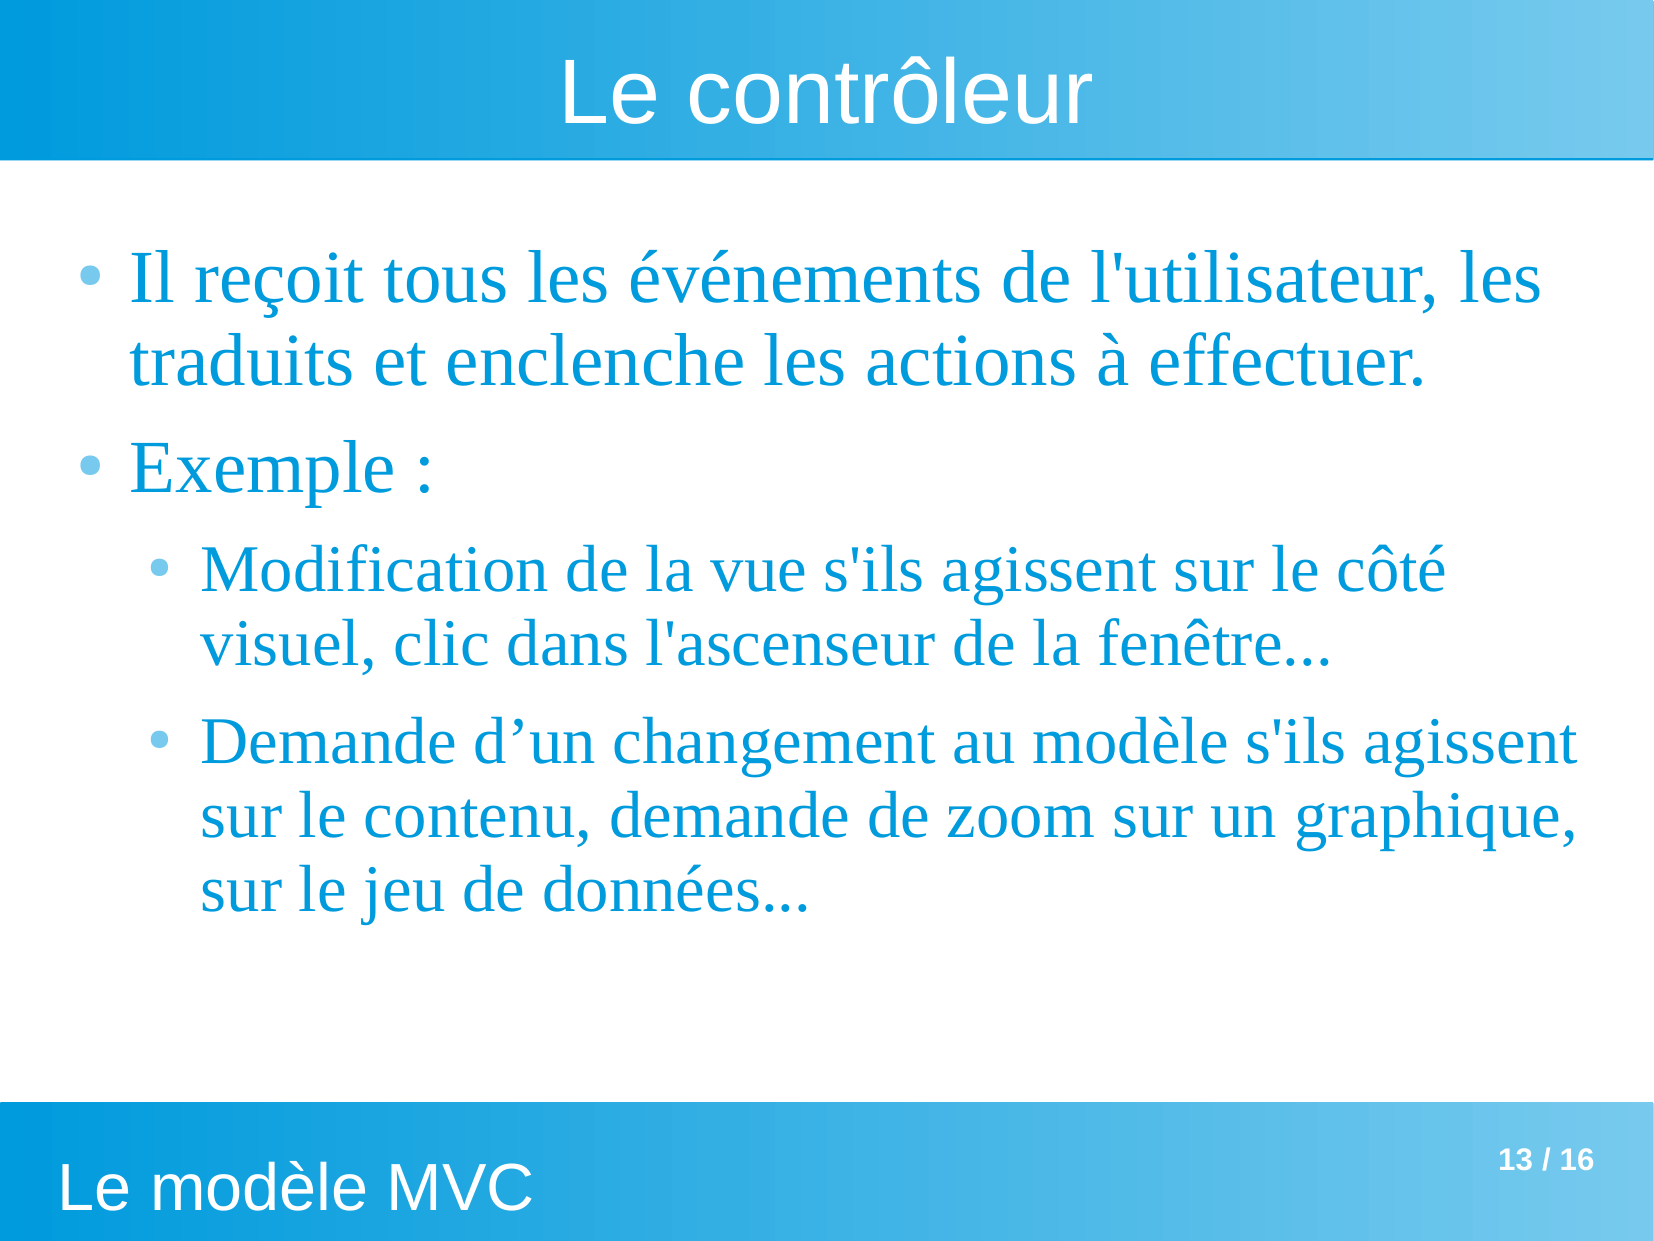

# Le contrôleur
Il reçoit tous les événements de l'utilisateur, les traduits et enclenche les actions à effectuer.
Exemple :
Modification de la vue s'ils agissent sur le côté visuel, clic dans l'ascenseur de la fenêtre...
Demande d’un changement au modèle s'ils agissent sur le contenu, demande de zoom sur un graphique, sur le jeu de données...
13